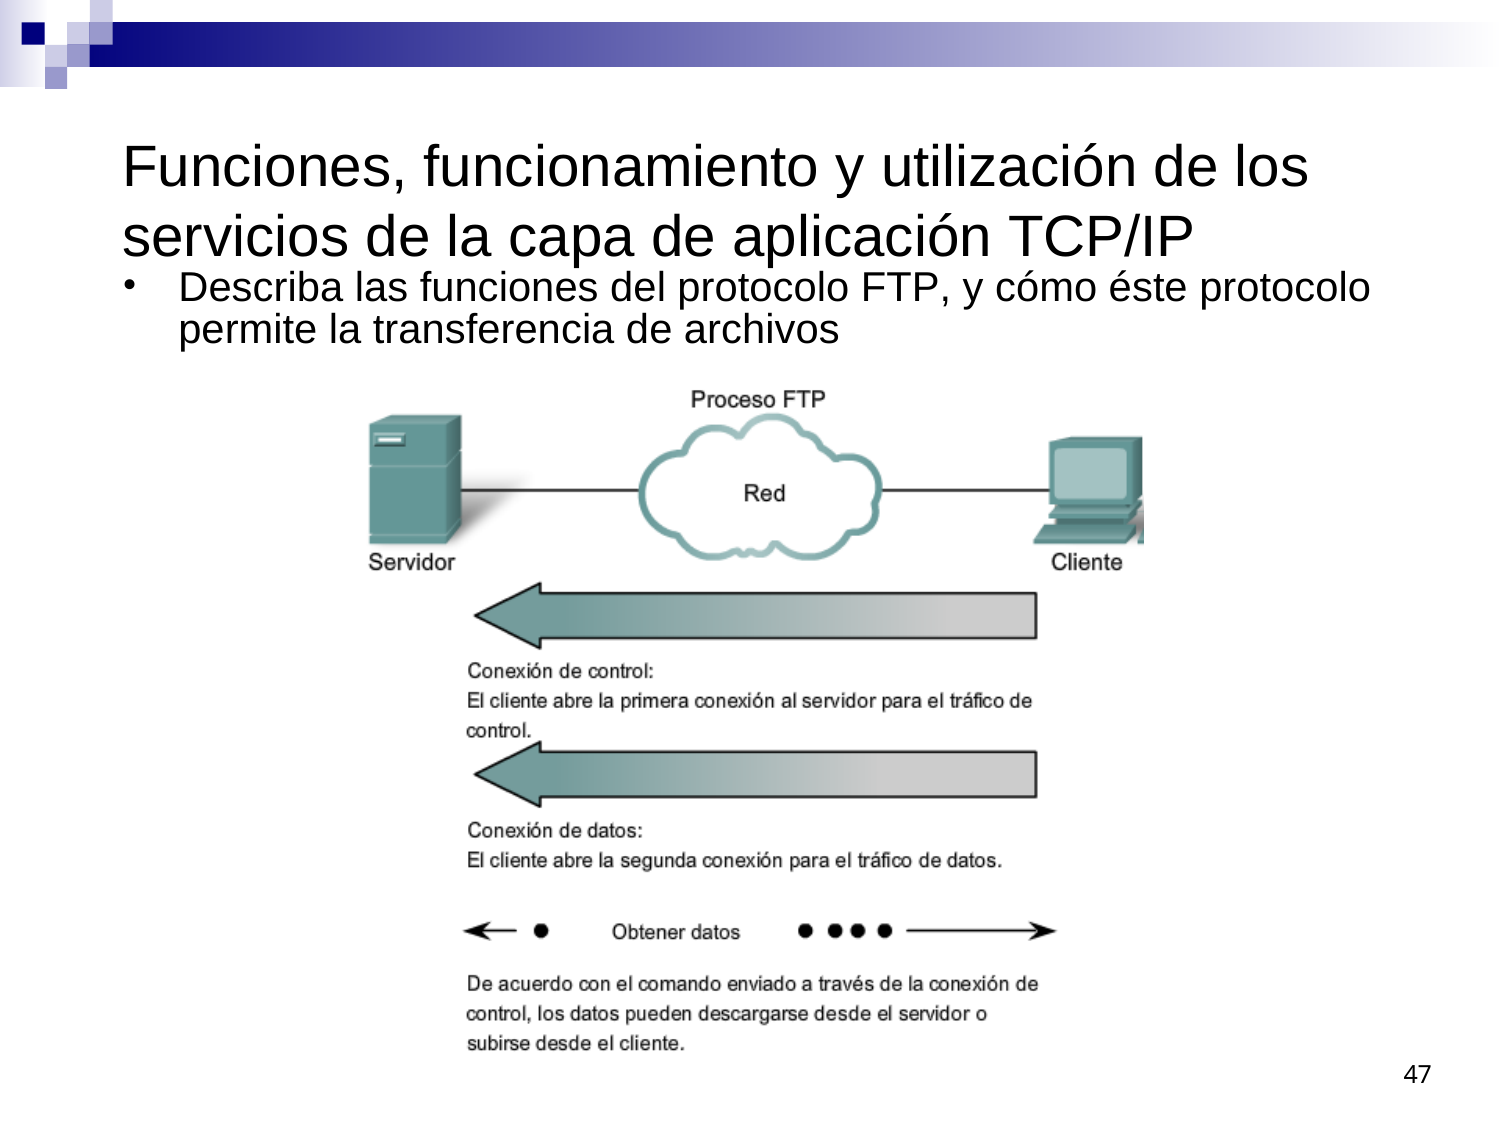

Funciones, funcionamiento y utilización de los servicios de la capa de aplicación TCP/IP
Describa las funciones del protocolo FTP, y cómo éste protocolo permite la transferencia de archivos